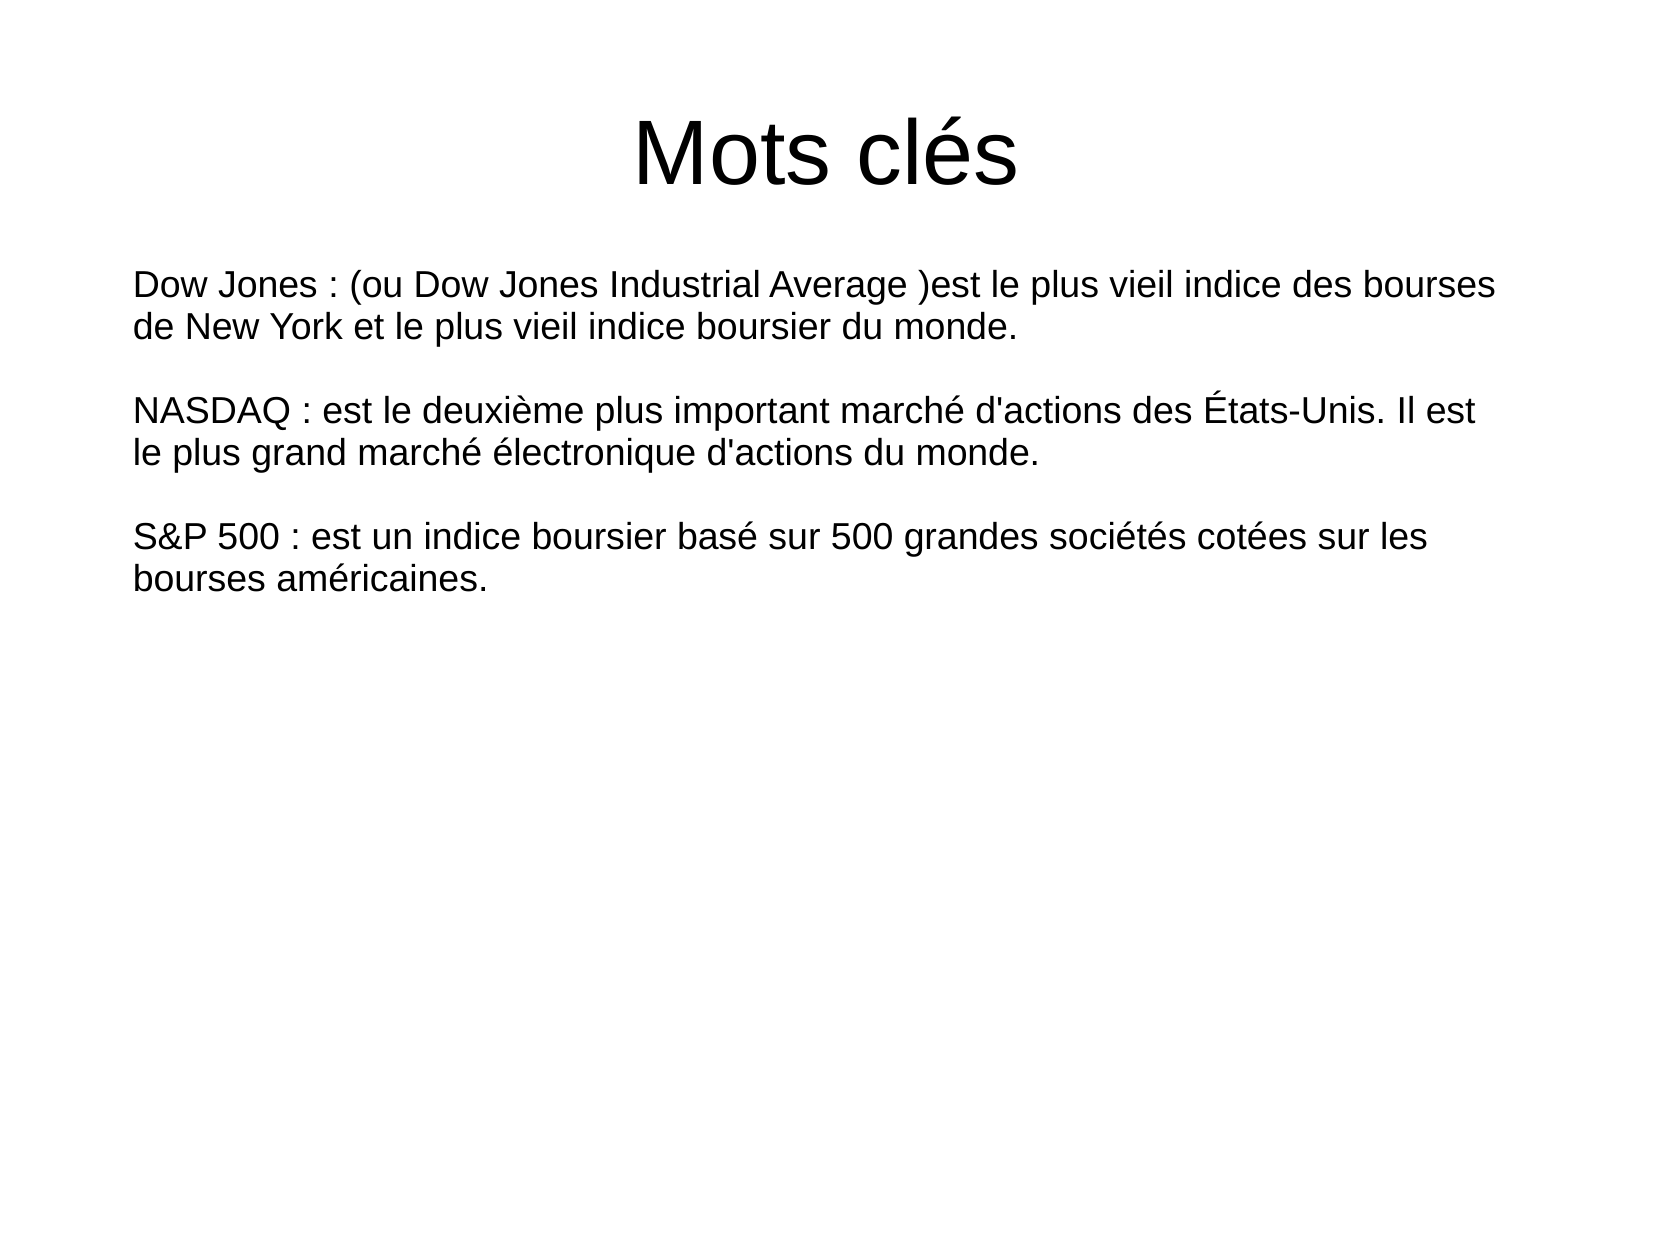

# Mots clés
Dow Jones : (ou Dow Jones Industrial Average )est le plus vieil indice des bourses de New York et le plus vieil indice boursier du monde.
NASDAQ : est le deuxième plus important marché d'actions des États-Unis. Il est le plus grand marché électronique d'actions du monde.
S&P 500 : est un indice boursier basé sur 500 grandes sociétés cotées sur les bourses américaines.